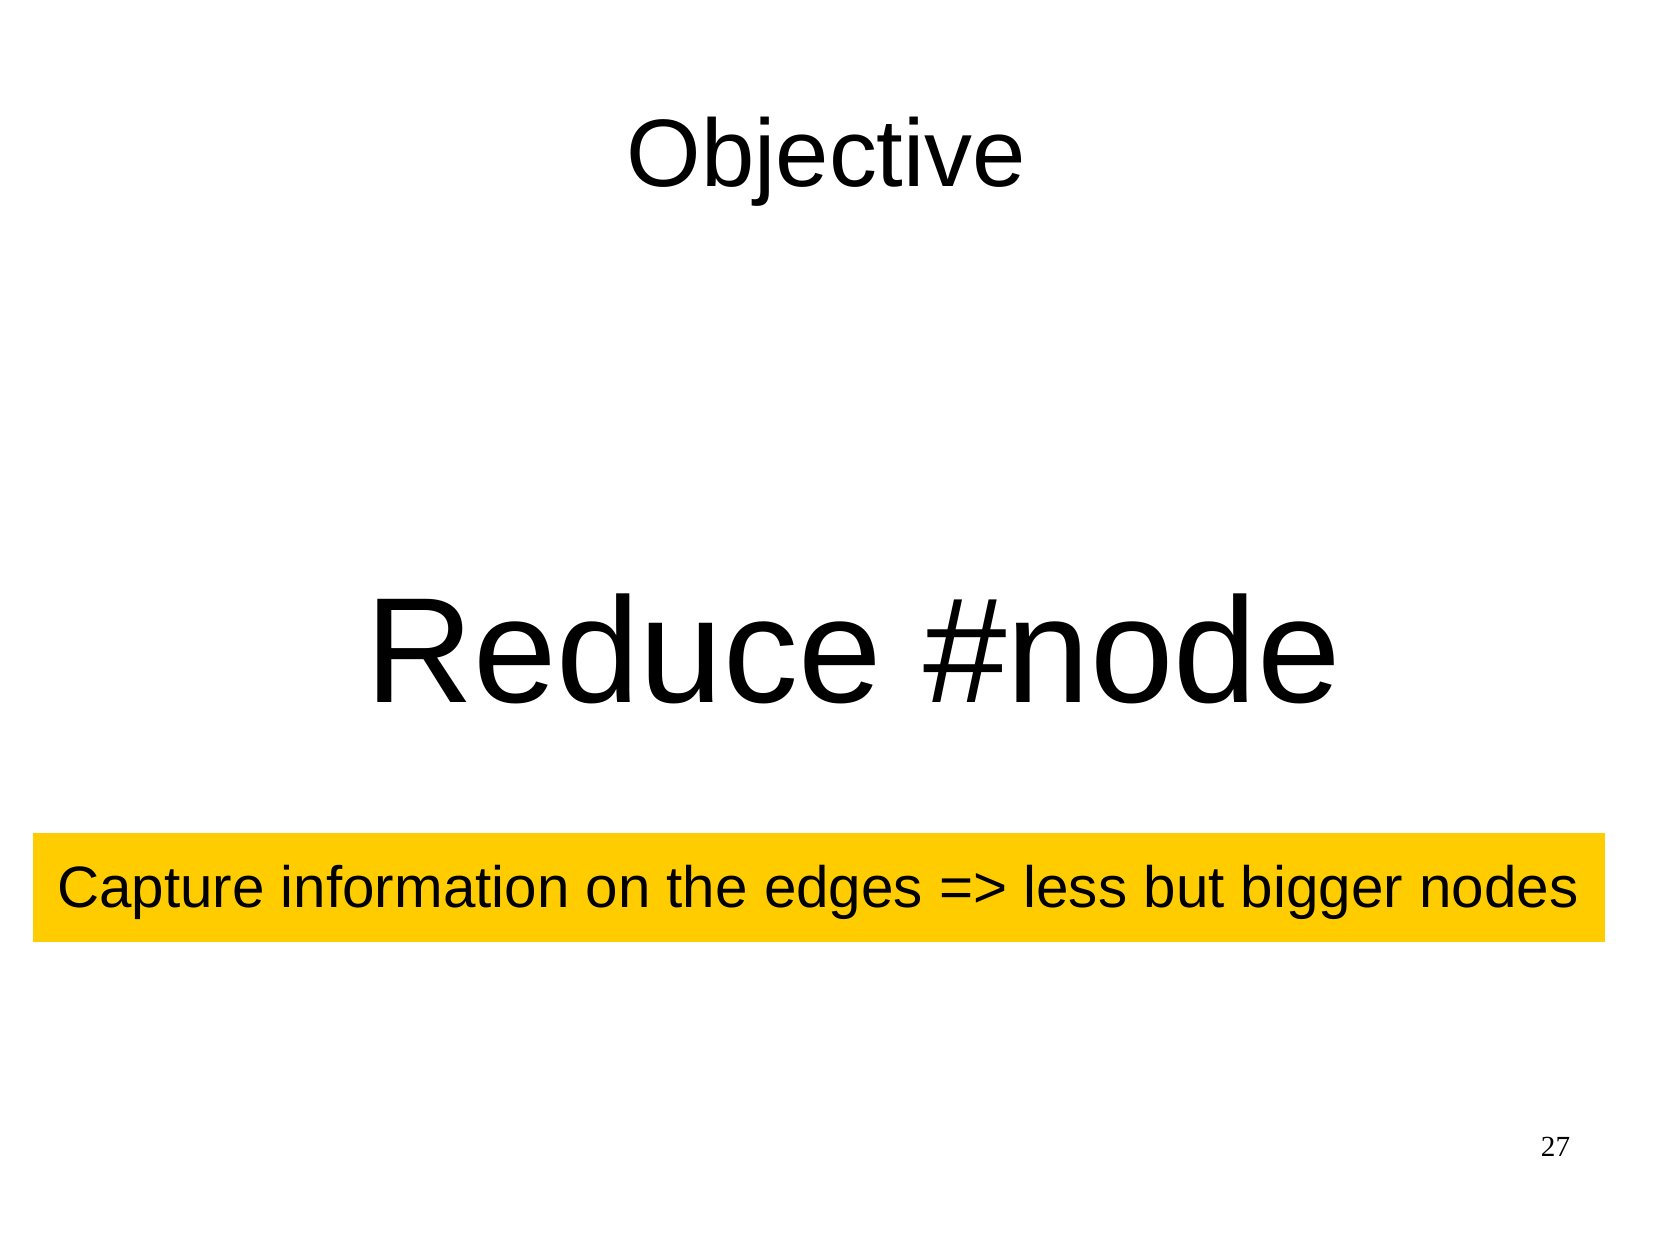

# Objective
Reduce #node
Capture information on the edges => less but bigger nodes
27